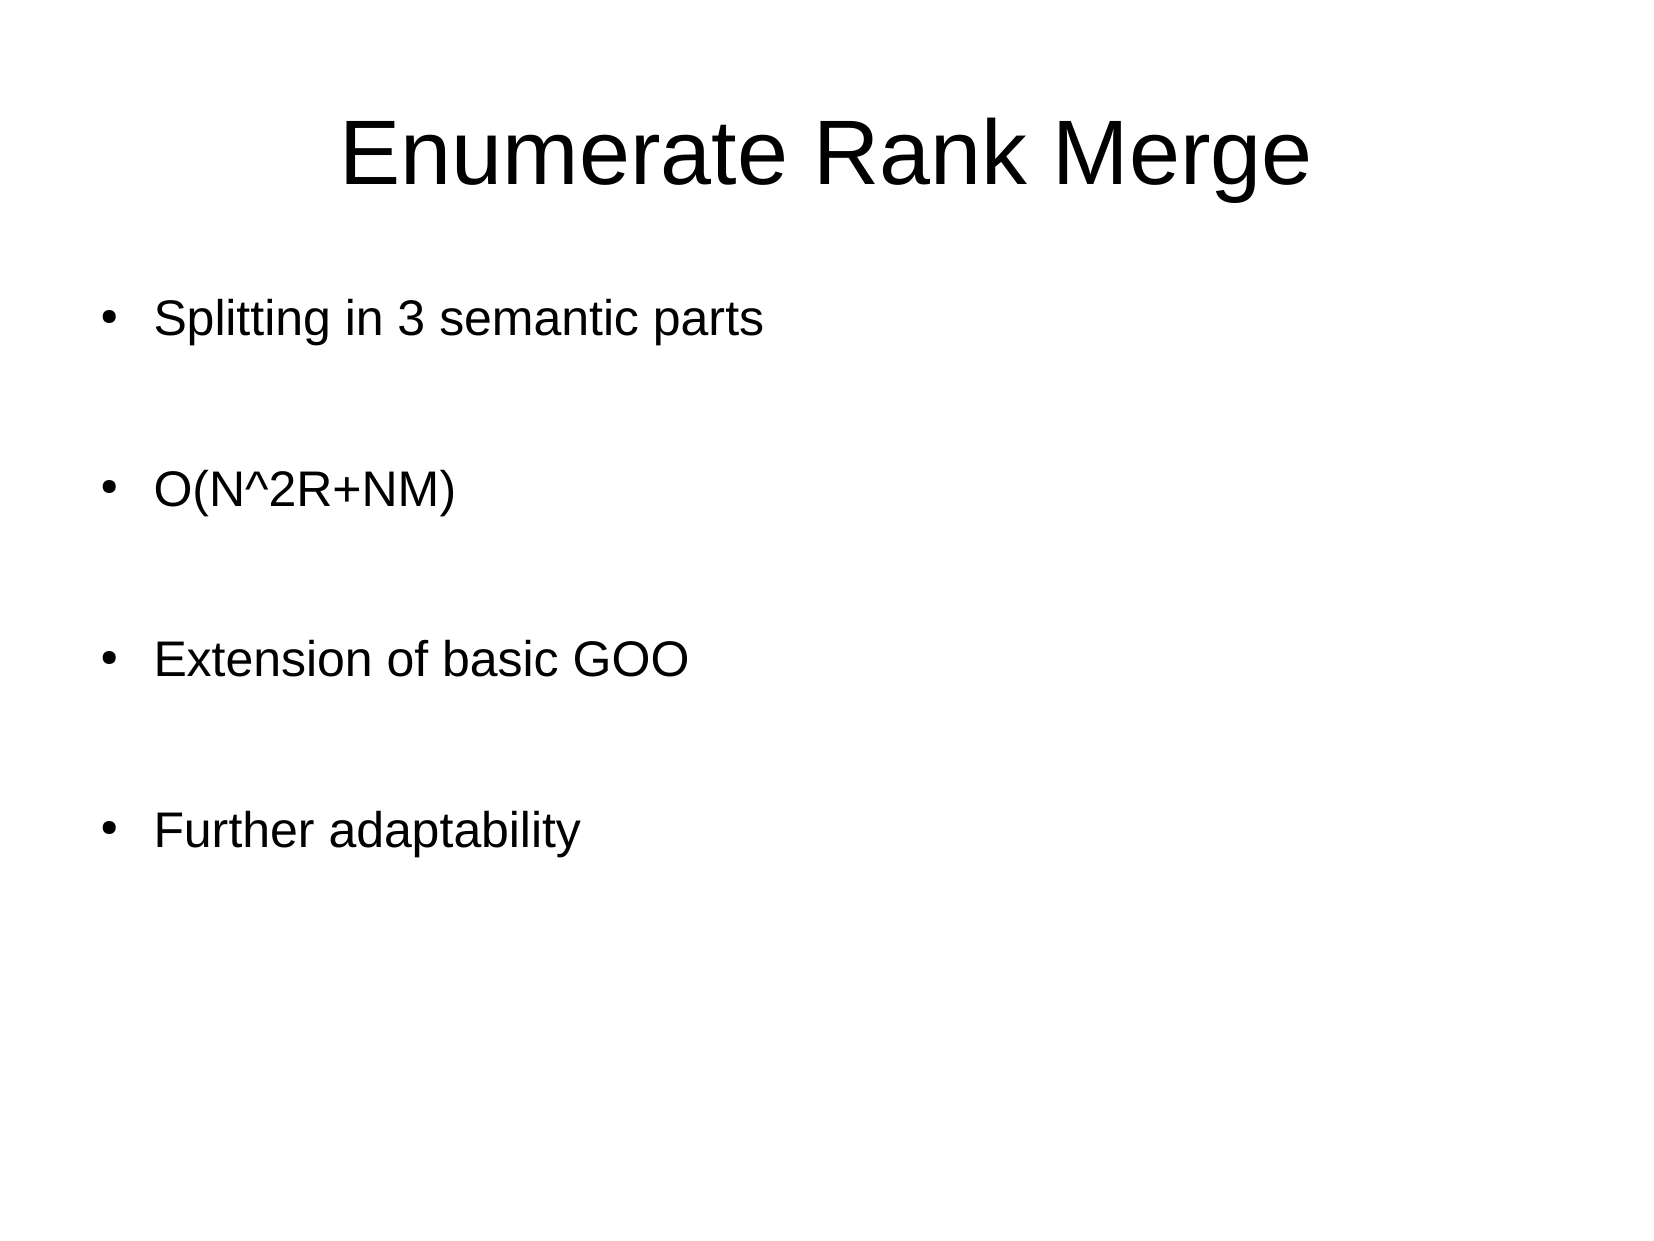

# Enumerate Rank Merge
Splitting in 3 semantic parts
O(N^2R+NM)
Extension of basic GOO
Further adaptability